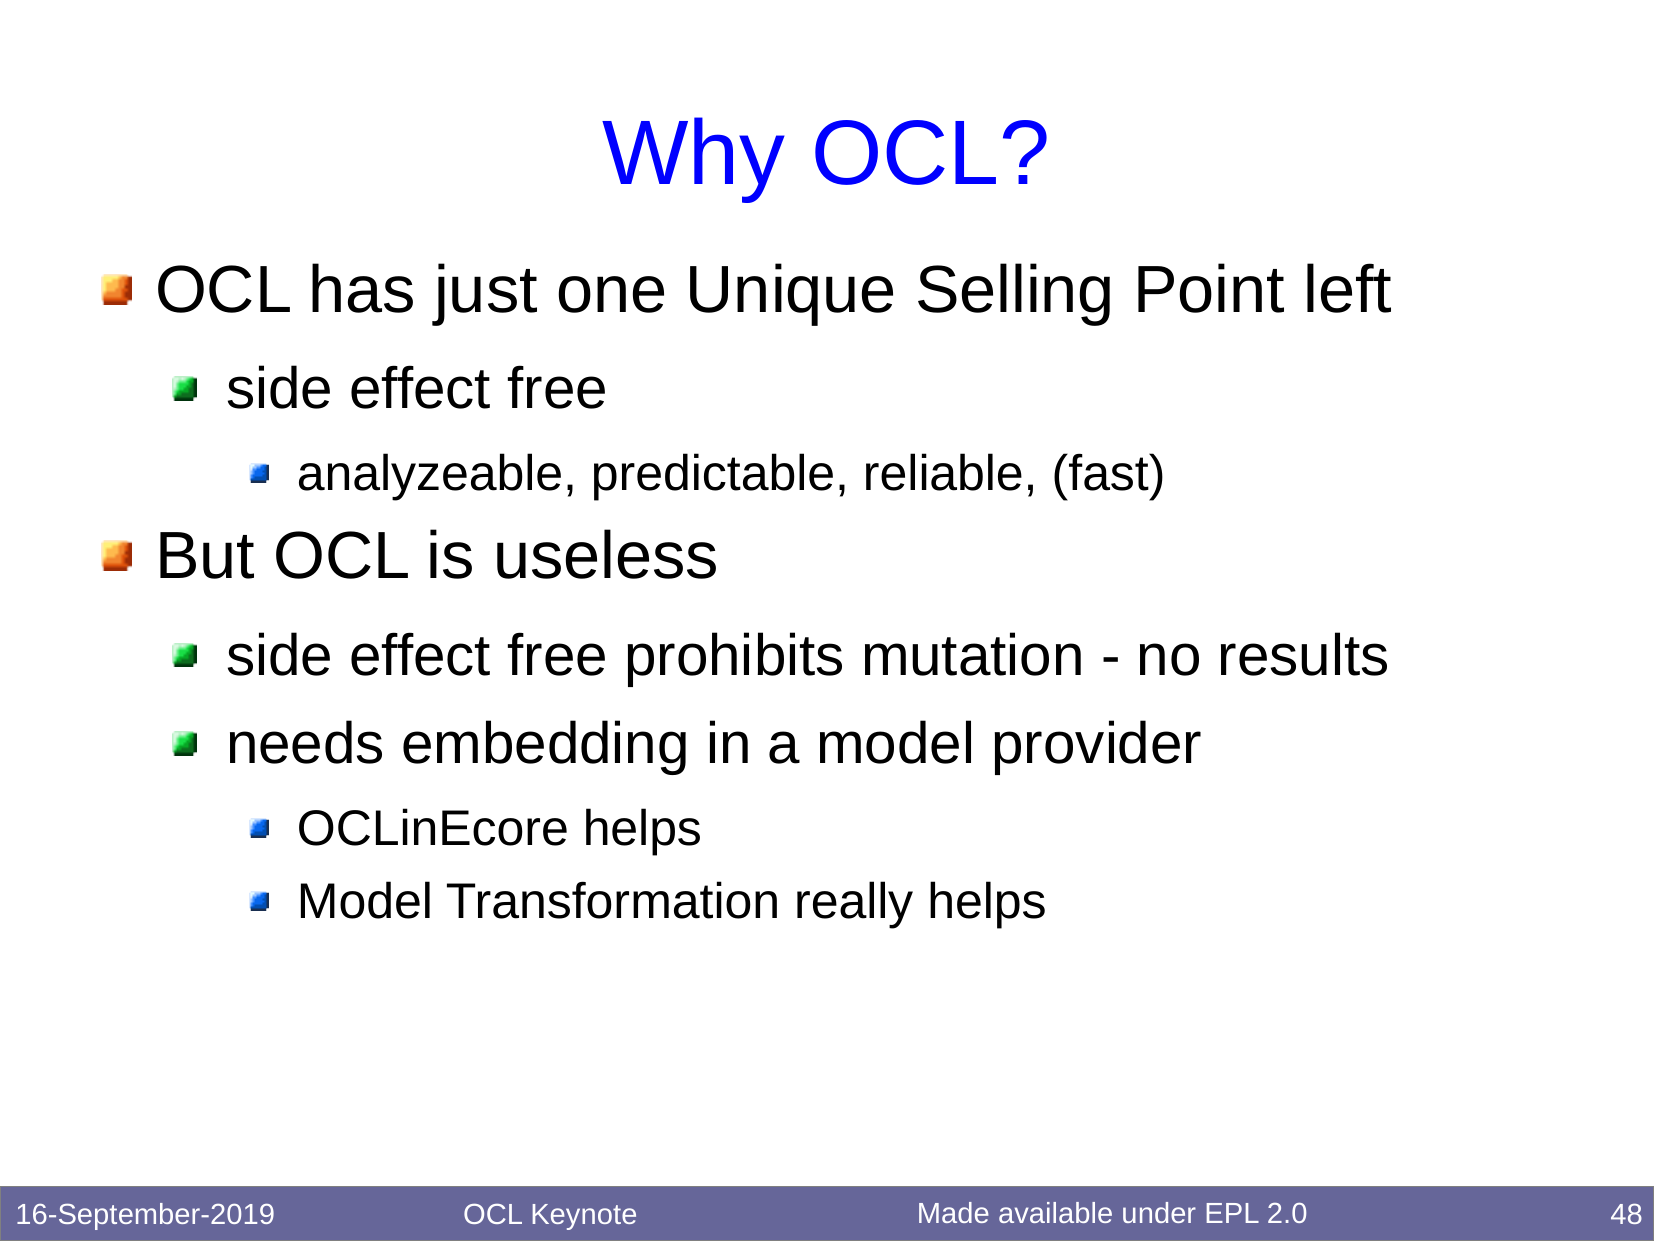

# Why OCL?
OCL has just one Unique Selling Point left
side effect free
analyzeable, predictable, reliable, (fast)
But OCL is useless
side effect free prohibits mutation - no results
needs embedding in a model provider
OCLinEcore helps
Model Transformation really helps
16-September-2019
OCL Keynote
48